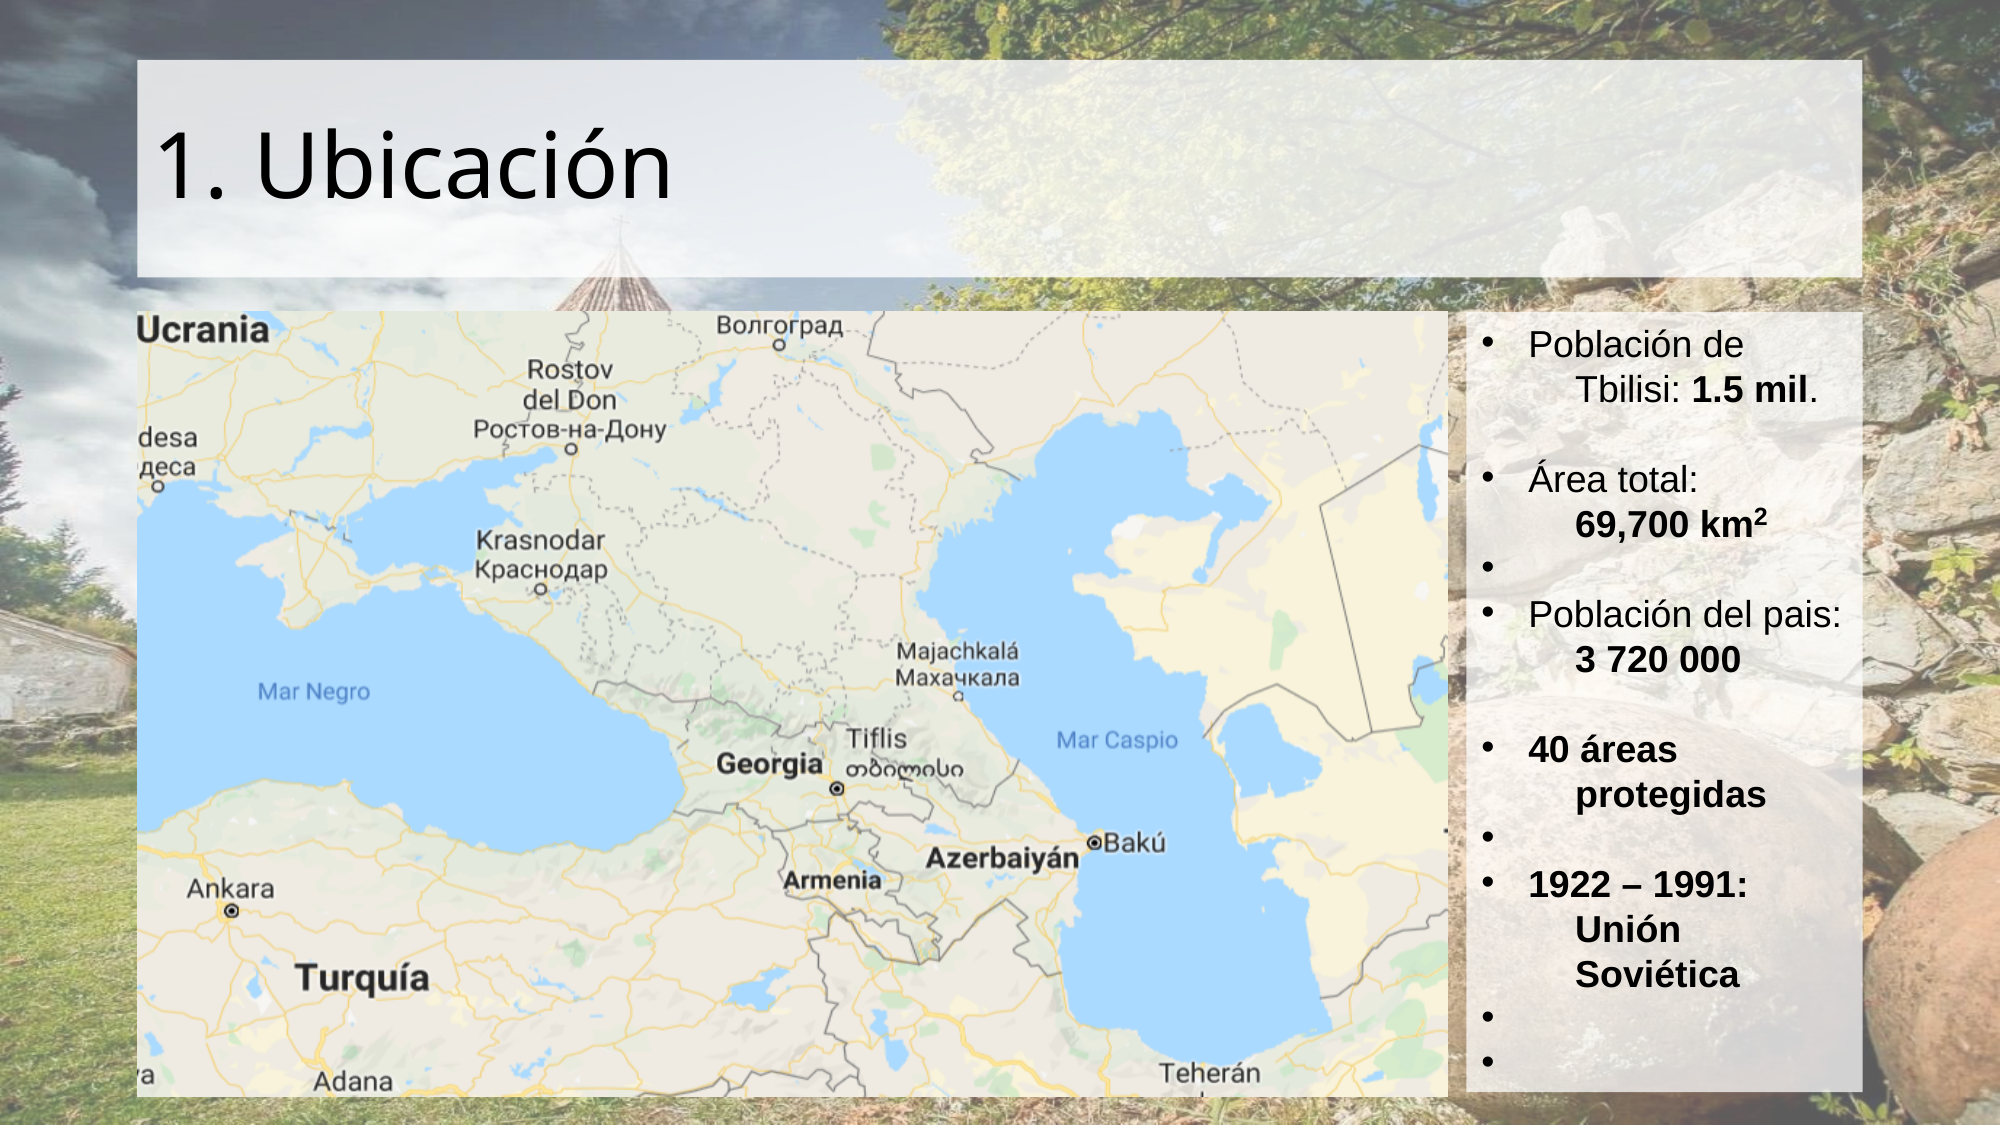

# 1. Ubicación
Población de Tbilisi: 1.5 mil.
Área total: 69,700 km2
Población del pais: 3 720 000
40 áreas protegidas
1922 – 1991: Unión Soviética